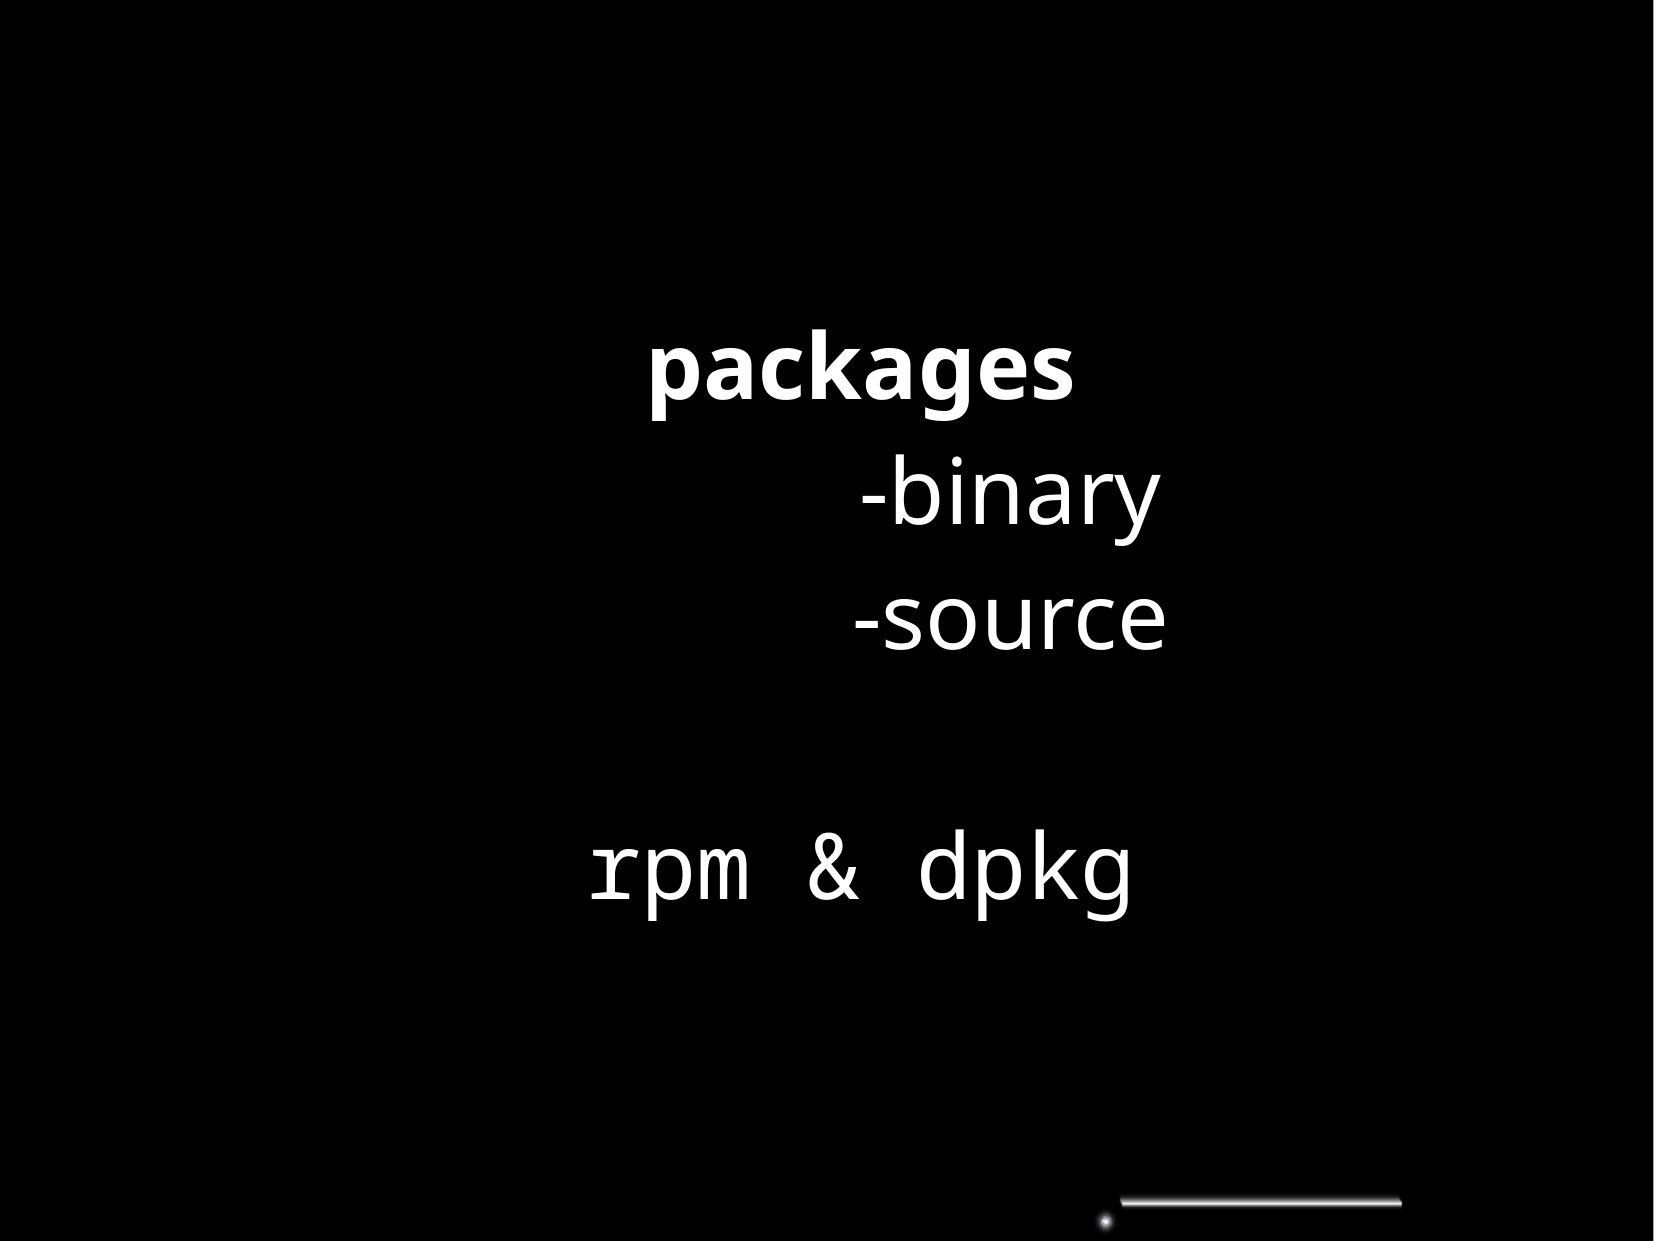

# packages -binary -source rpm & dpkg